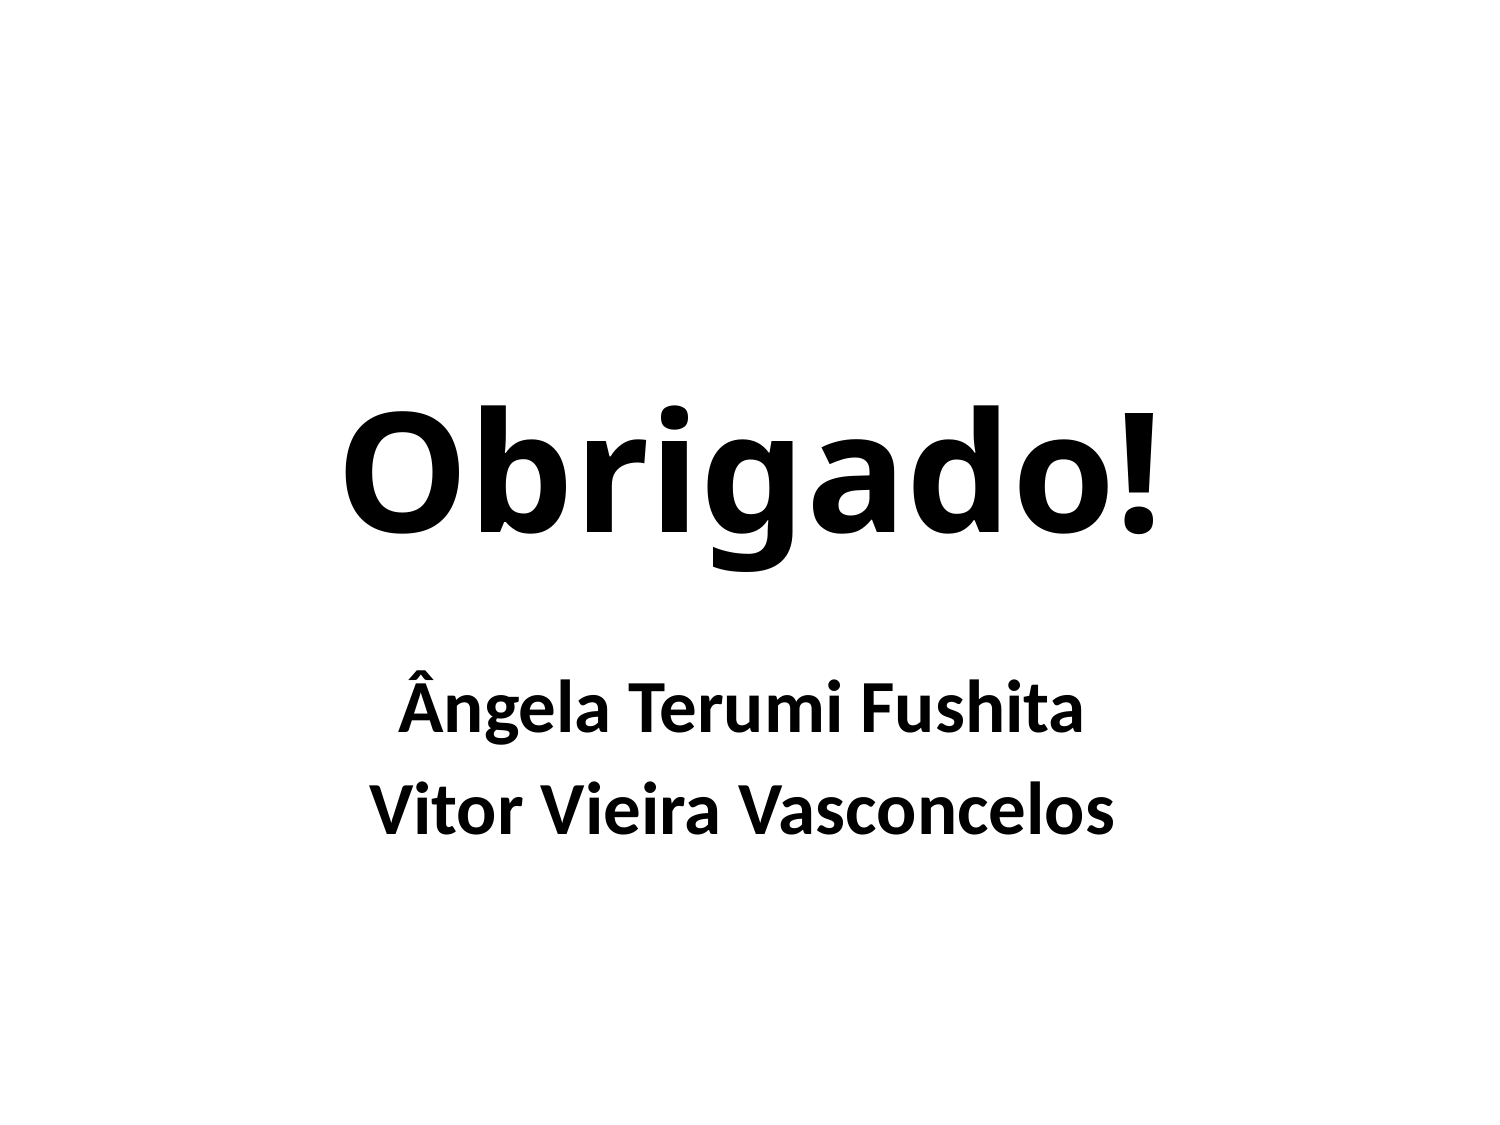

# Obrigado!
Ângela Terumi Fushita
Vitor Vieira Vasconcelos